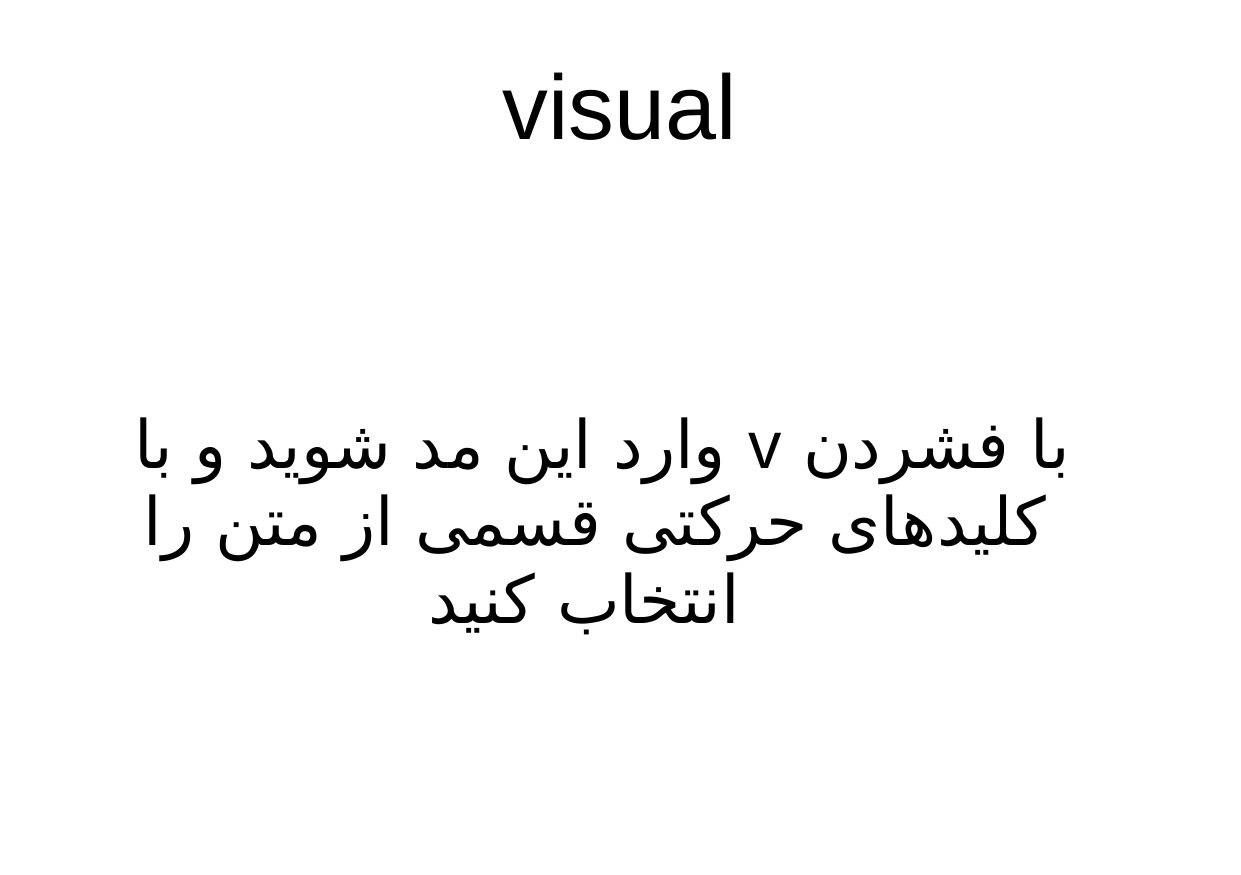

# visual
با فشردن v وارد این مد شوید و با کلید‌های حرکتی قسمی از متن را انتخاب کنید